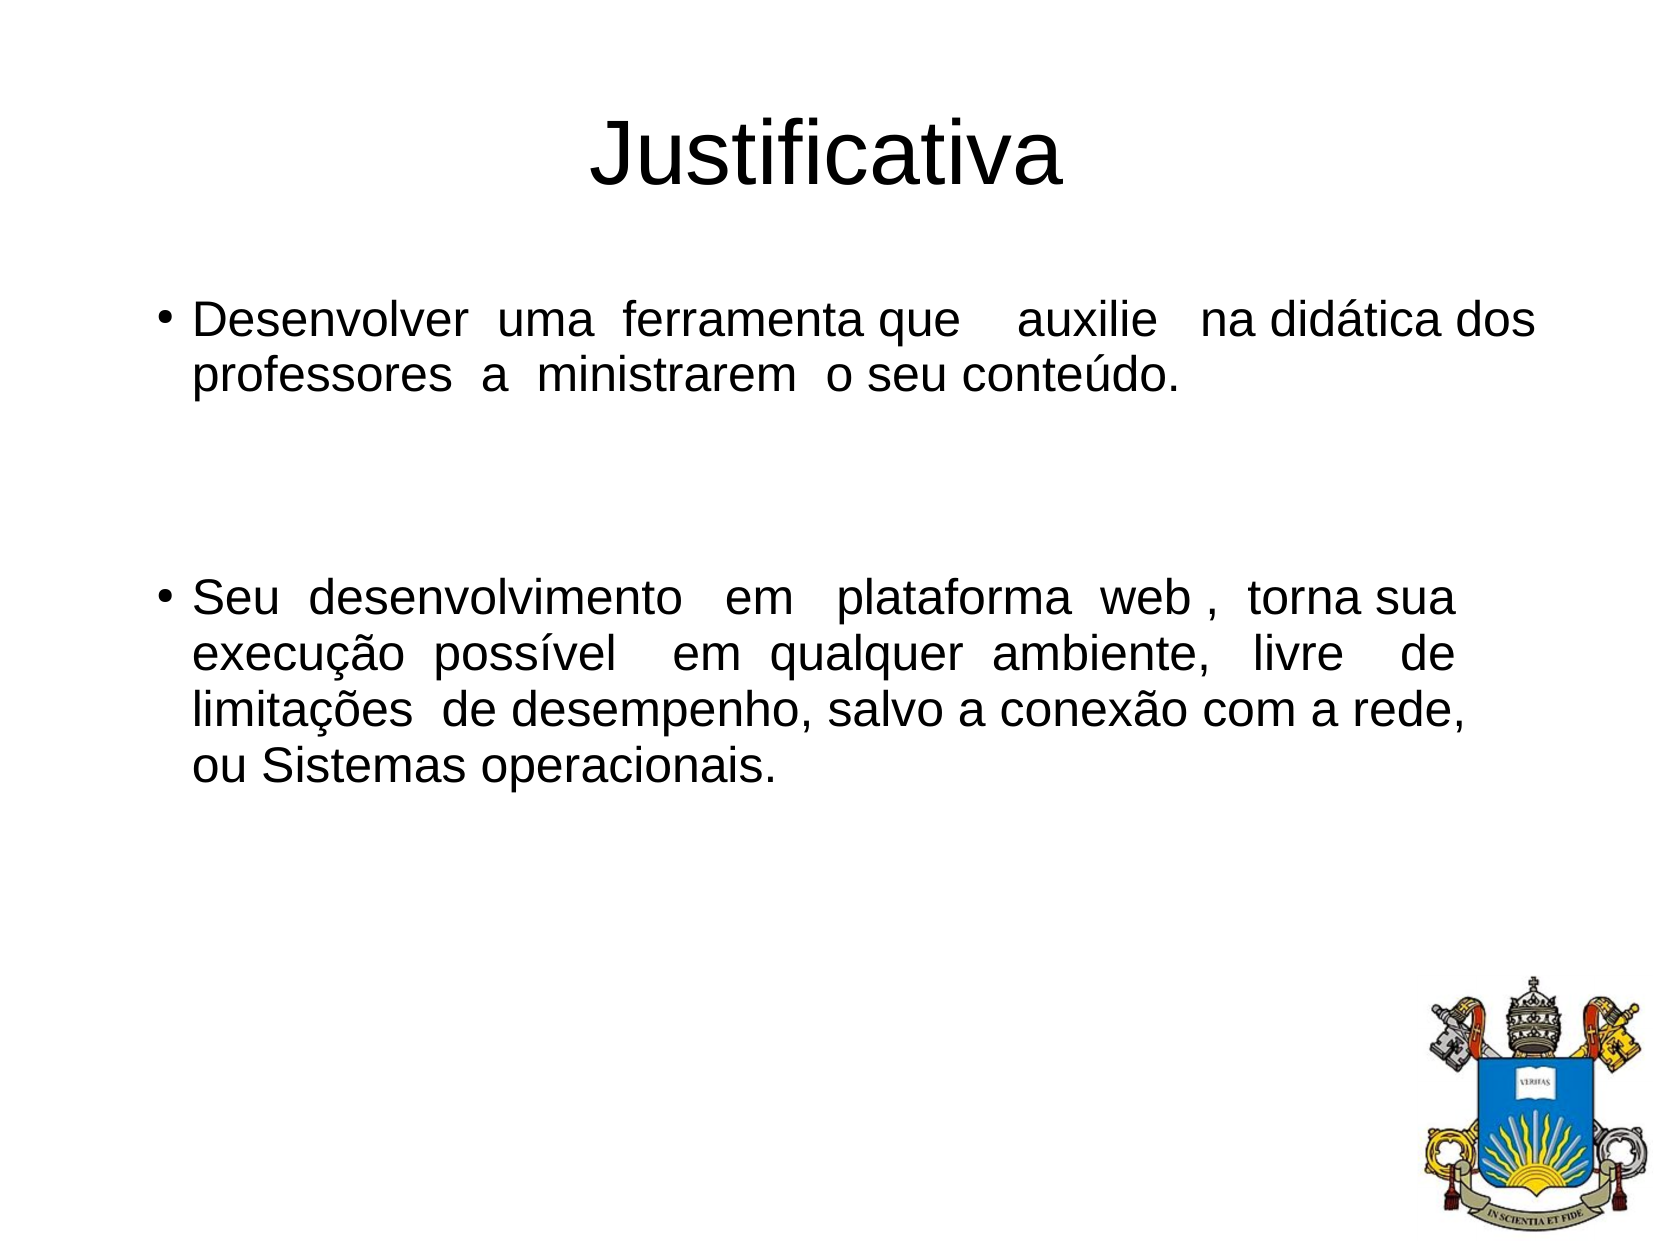

# Justificativa
Desenvolver uma ferramenta que auxilie na didática dos
professores a ministrarem o seu conteúdo.
Seu desenvolvimento em plataforma web , torna sua
execução possível em qualquer ambiente, livre de
limitações de desempenho, salvo a conexão com a rede,
ou Sistemas operacionais.